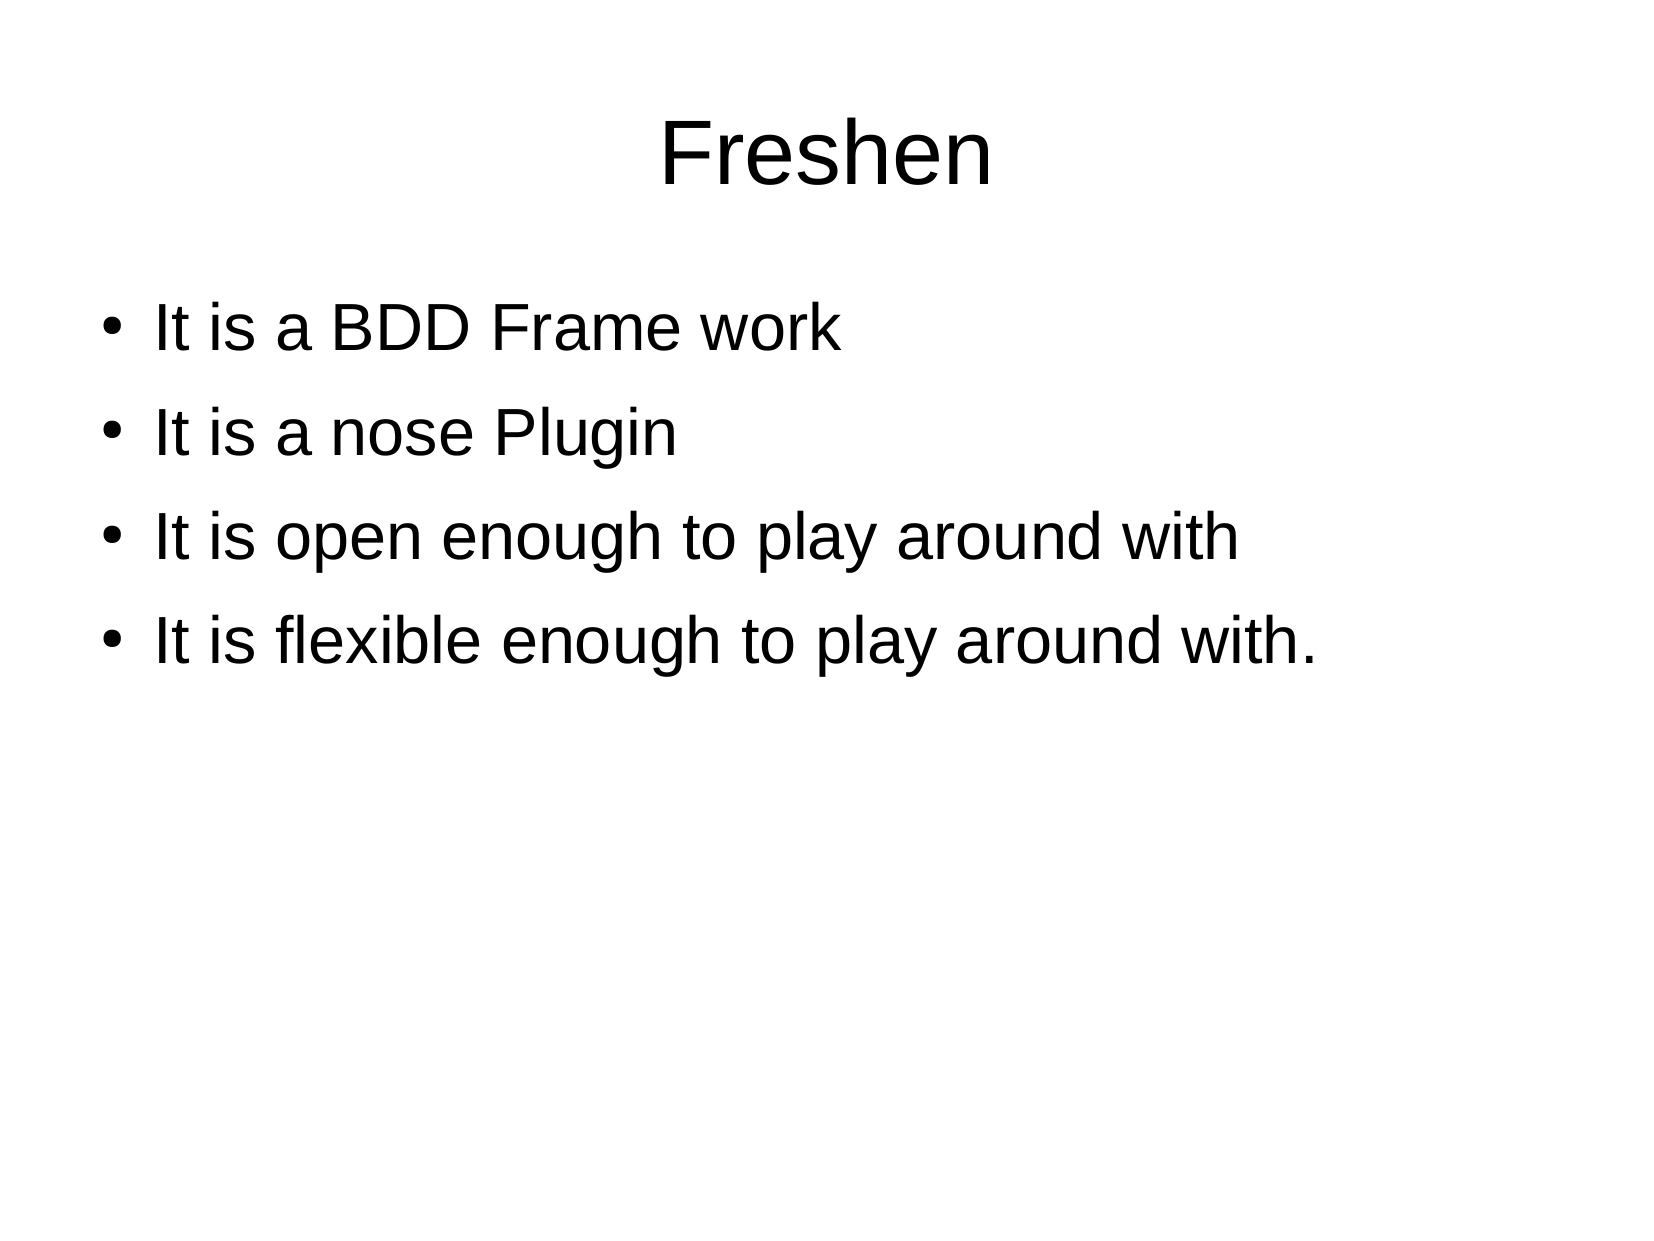

# Freshen
It is a BDD Frame work
It is a nose Plugin
It is open enough to play around with
It is flexible enough to play around with.